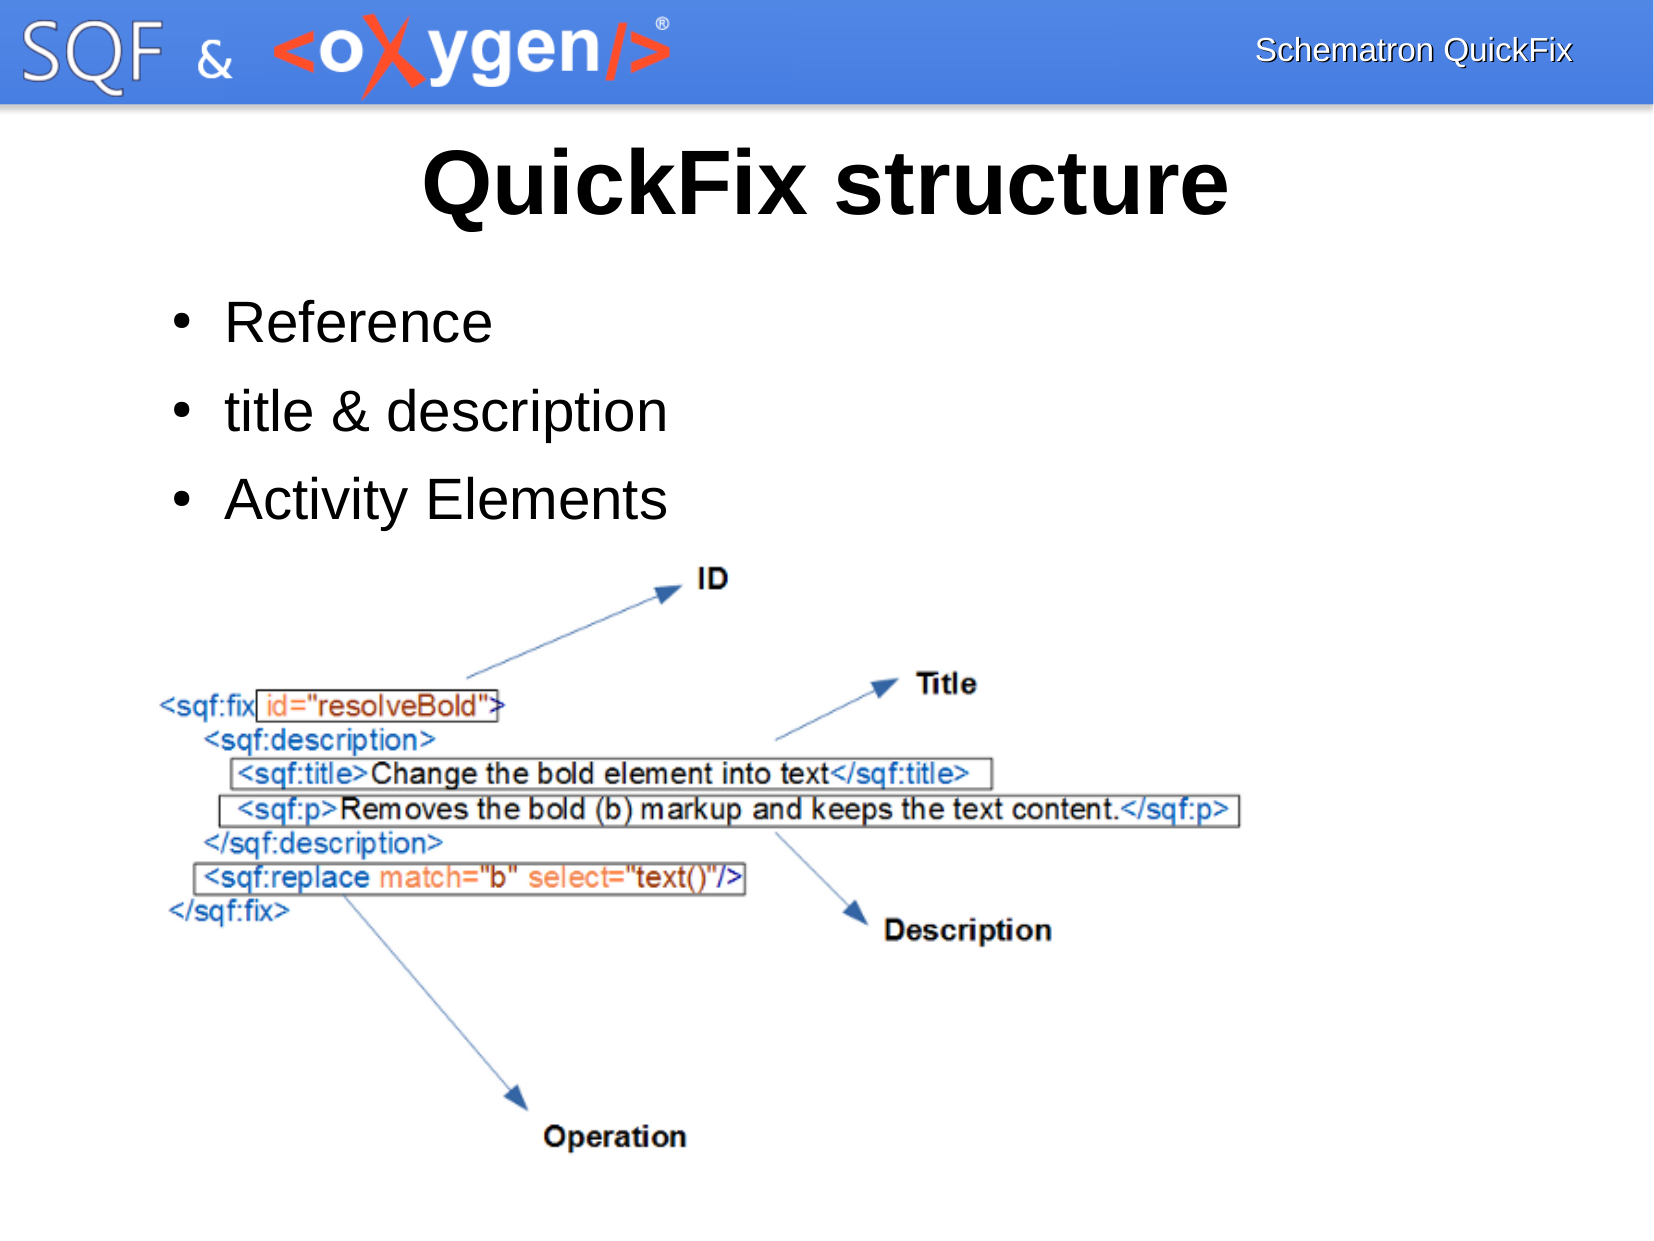

# QuickFix structure
Reference
title & description
Activity Elements
Special cases
User Entries
Call-fix
use-when, use-for-each